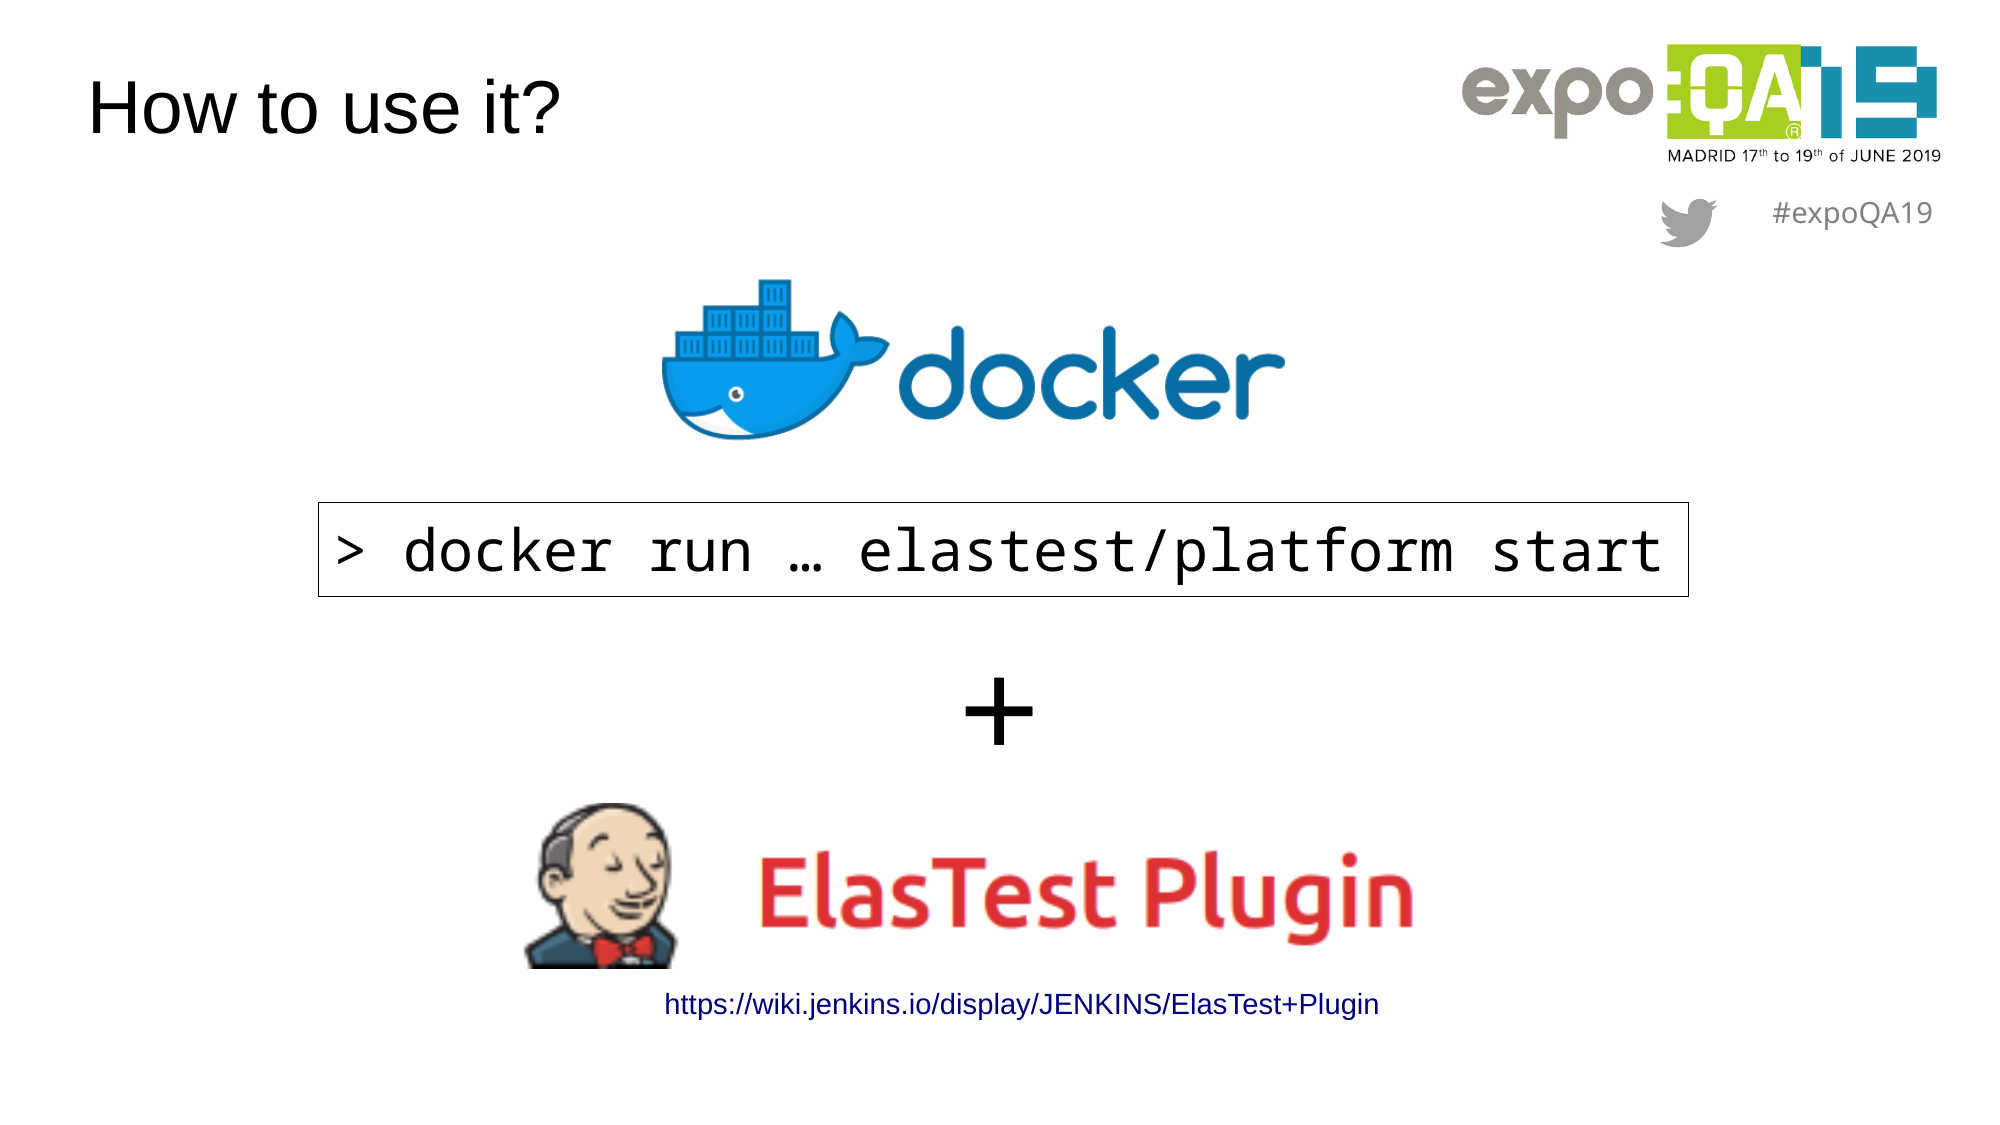

# How to use it?
> docker run … elastest/platform start
+
https://wiki.jenkins.io/display/JENKINS/ElasTest+Plugin